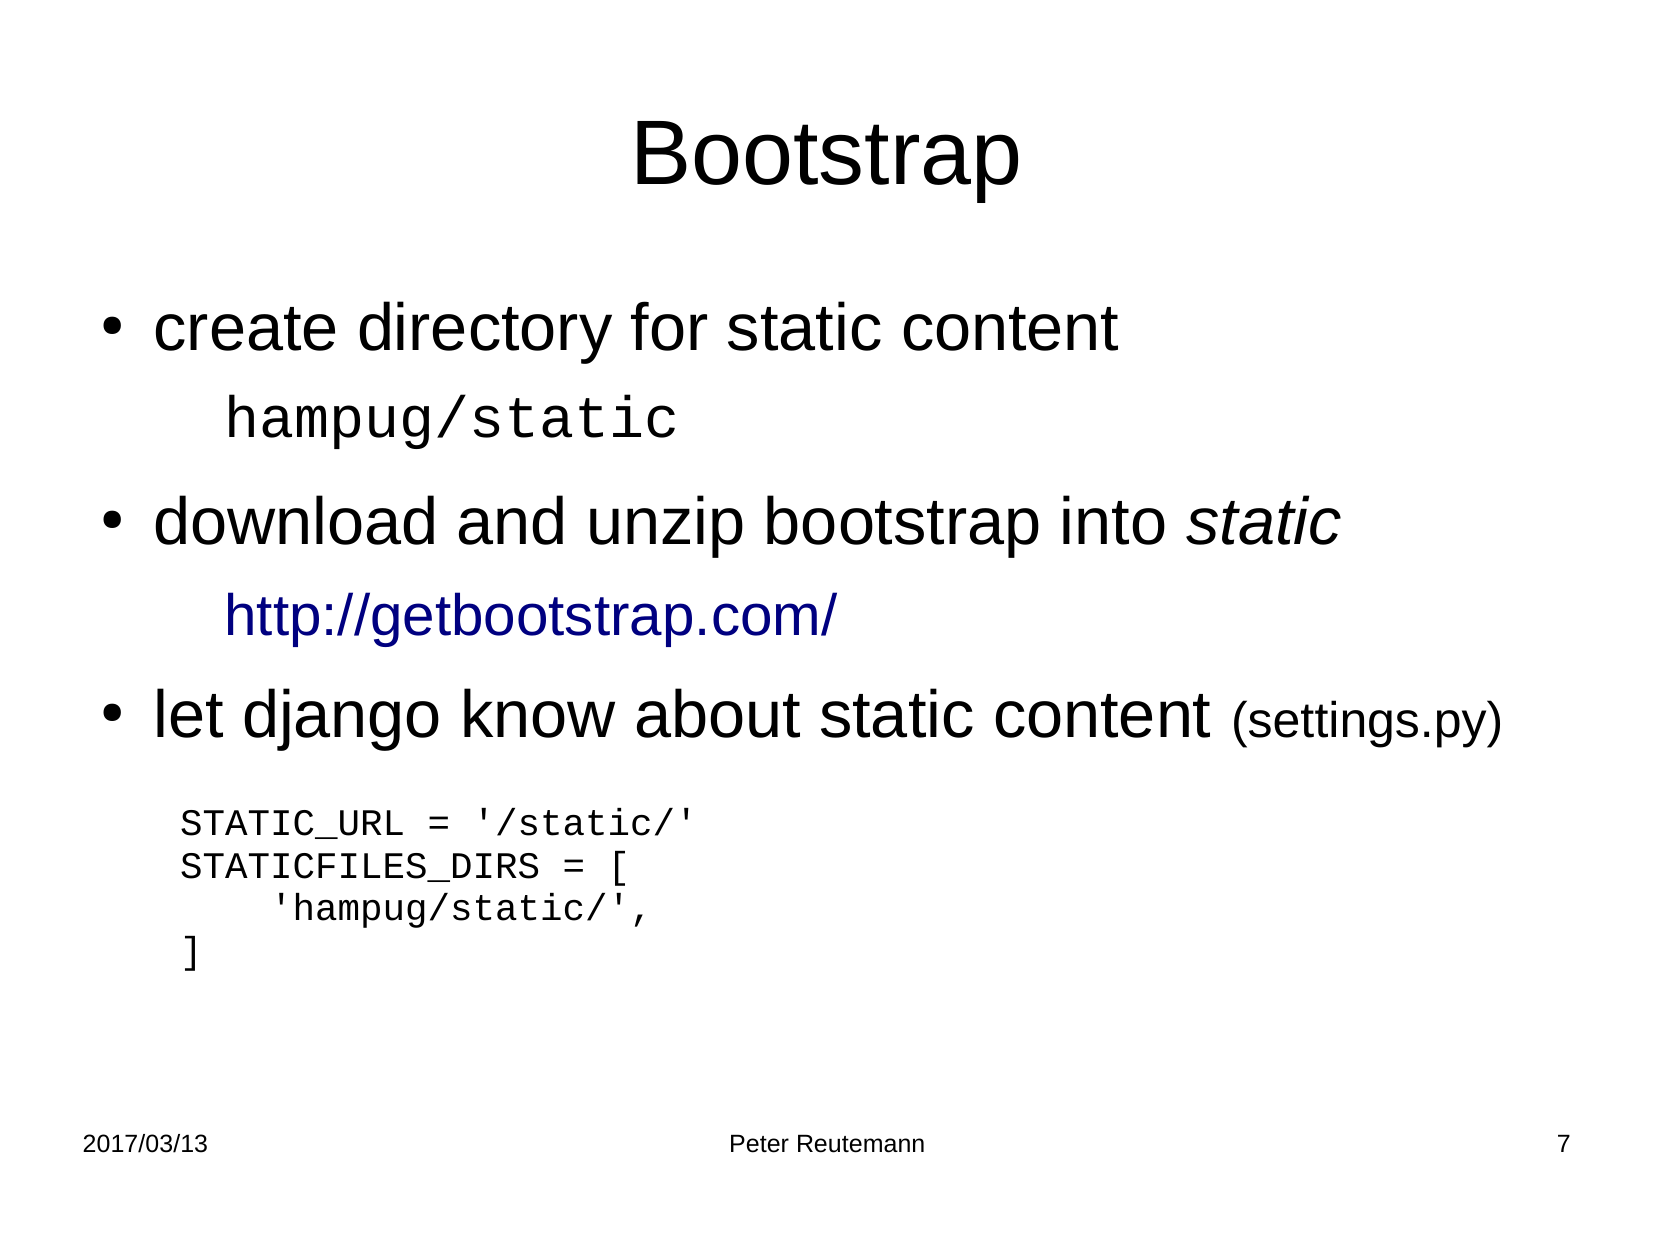

# Bootstrap
create directory for static content
hampug/static
download and unzip bootstrap into static
http://getbootstrap.com/
let django know about static content (settings.py)
STATIC_URL = '/static/'
STATICFILES_DIRS = [
 'hampug/static/',
]
2017/03/13
Peter Reutemann
7